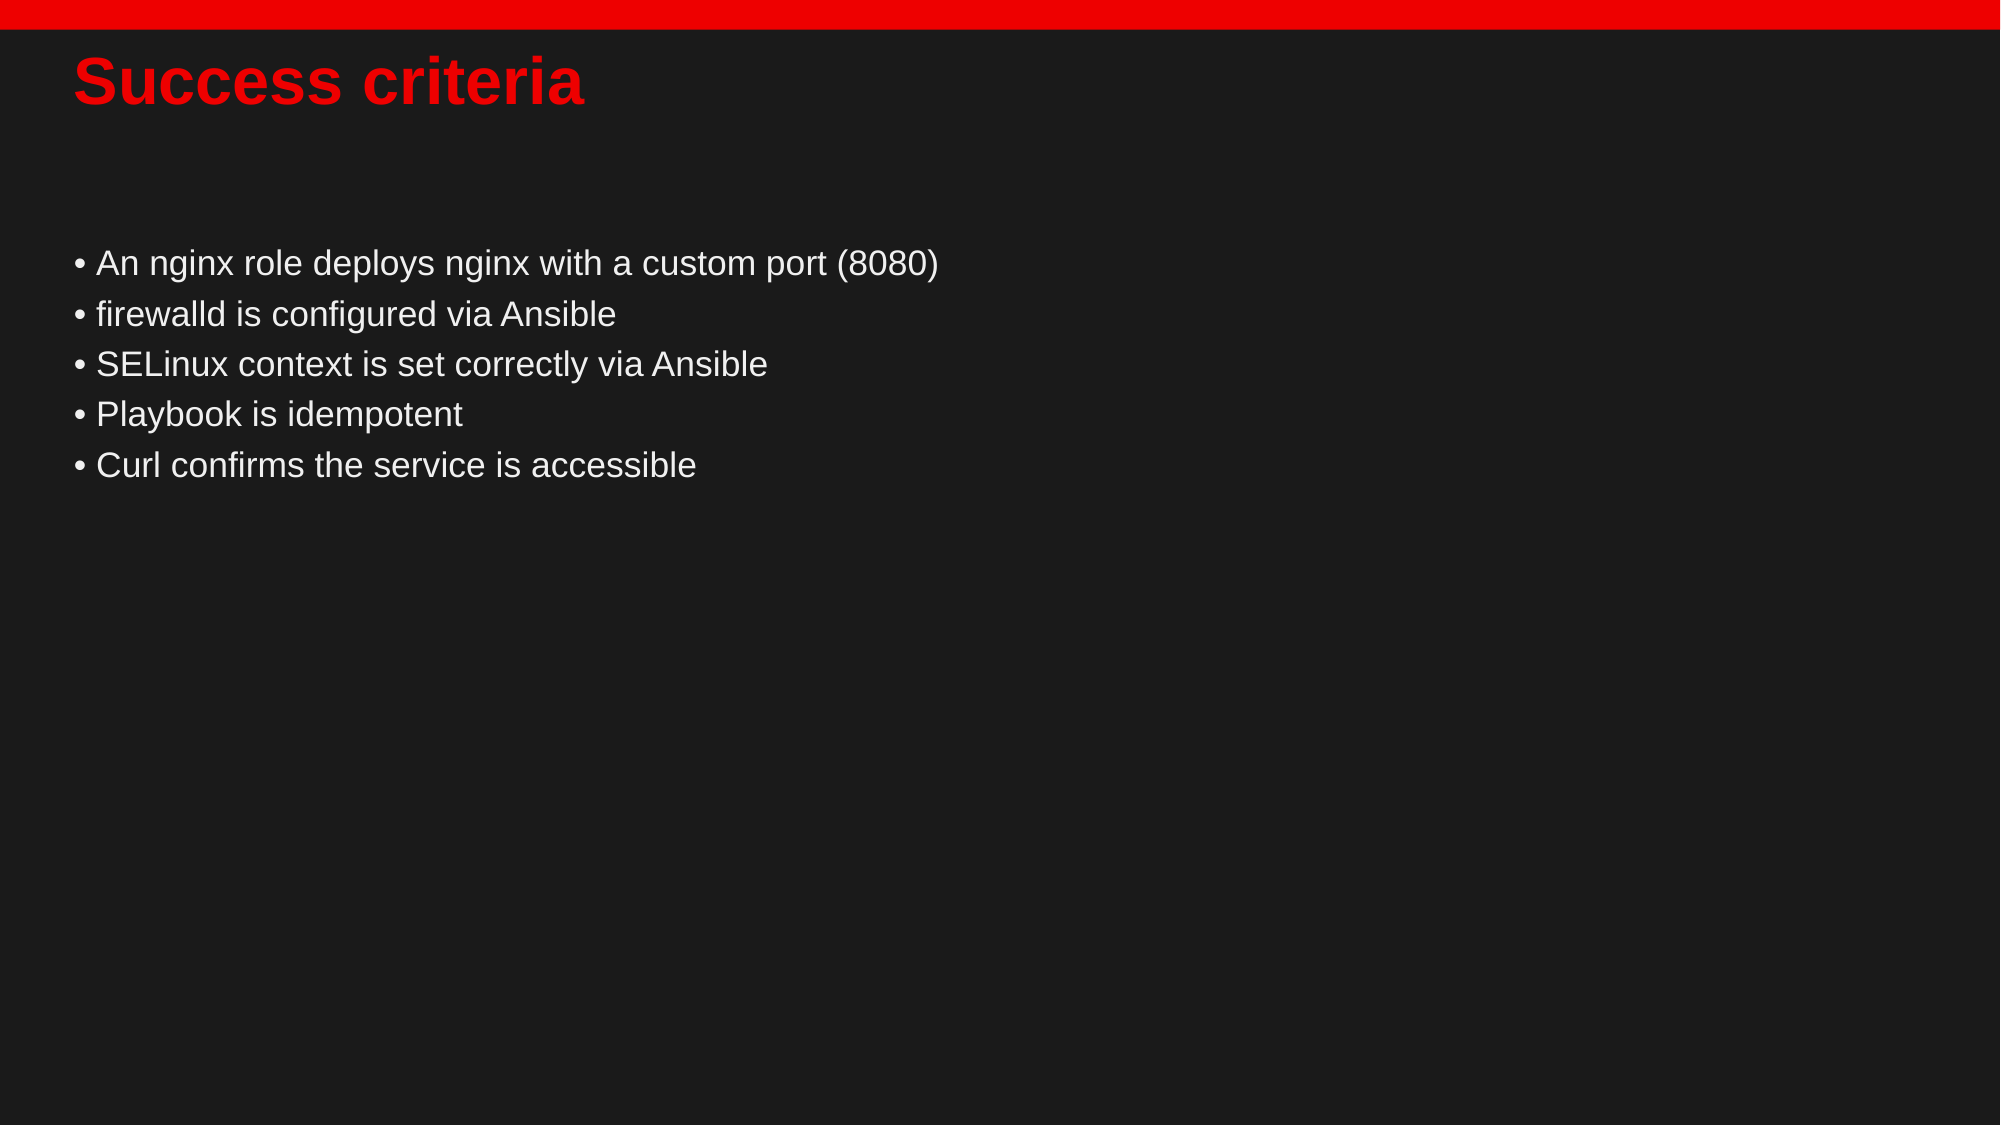

Success criteria
• An nginx role deploys nginx with a custom port (8080)
• firewalld is configured via Ansible
• SELinux context is set correctly via Ansible
• Playbook is idempotent
• Curl confirms the service is accessible